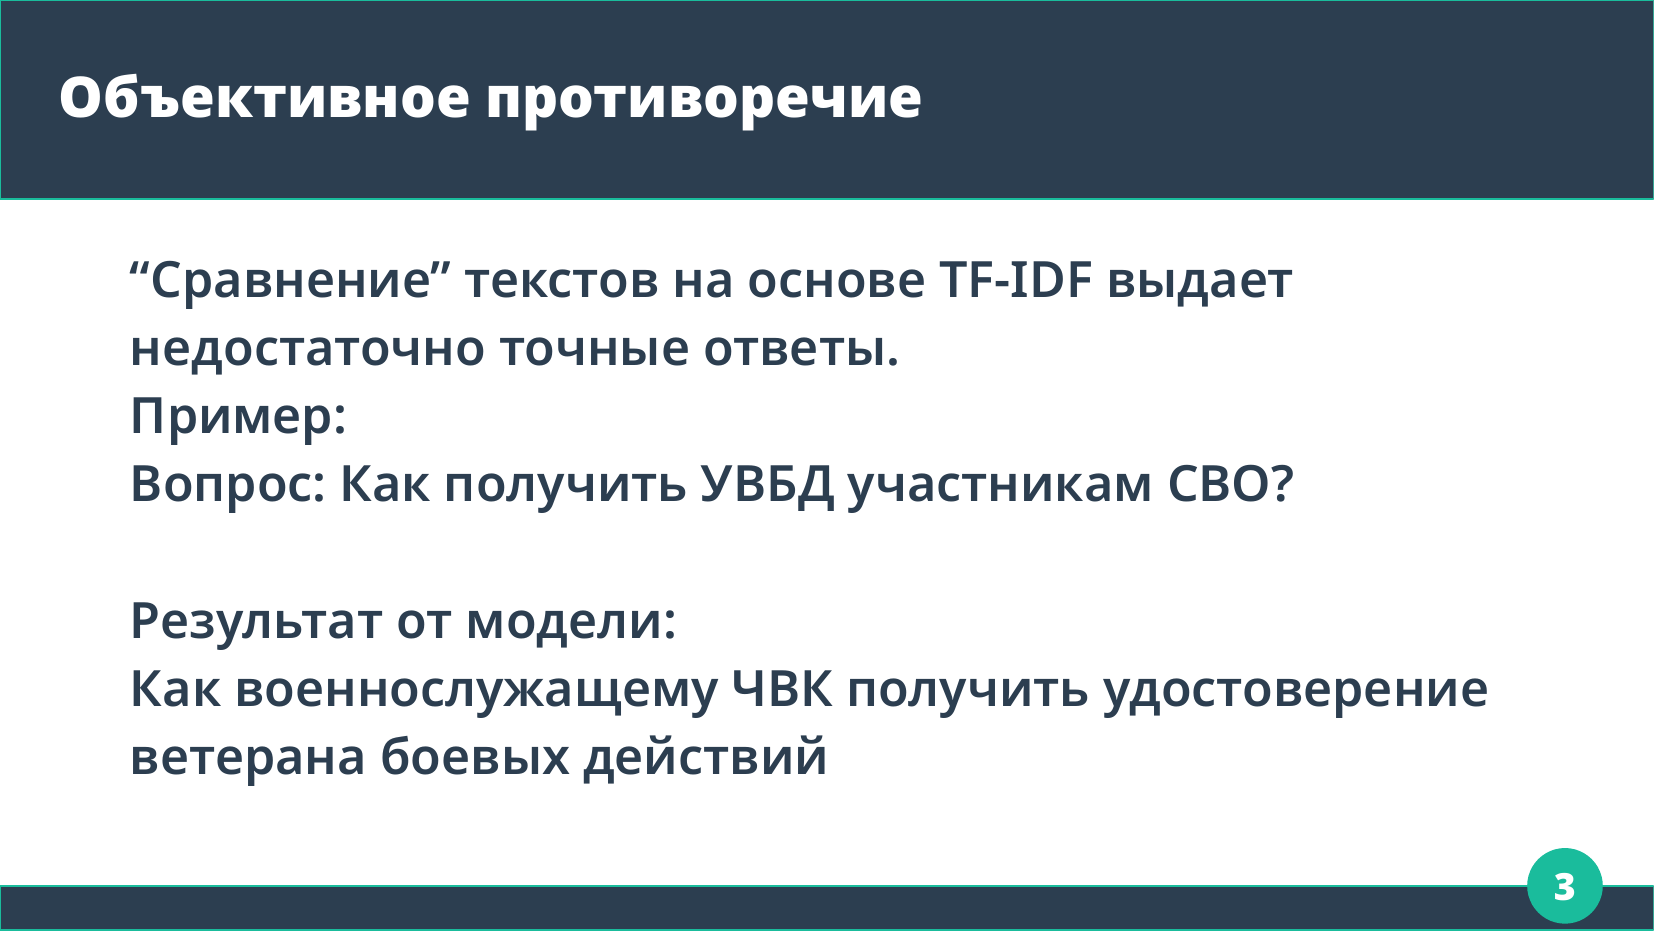

# Объективное противоречие
“Сравнение” текстов на основе TF-IDF выдает недостаточно точные ответы.
Пример:
Вопрос: Как получить УВБД участникам СВО?
Результат от модели:
Как военнослужащему ЧВК получить удостоверение ветерана боевых действий
3